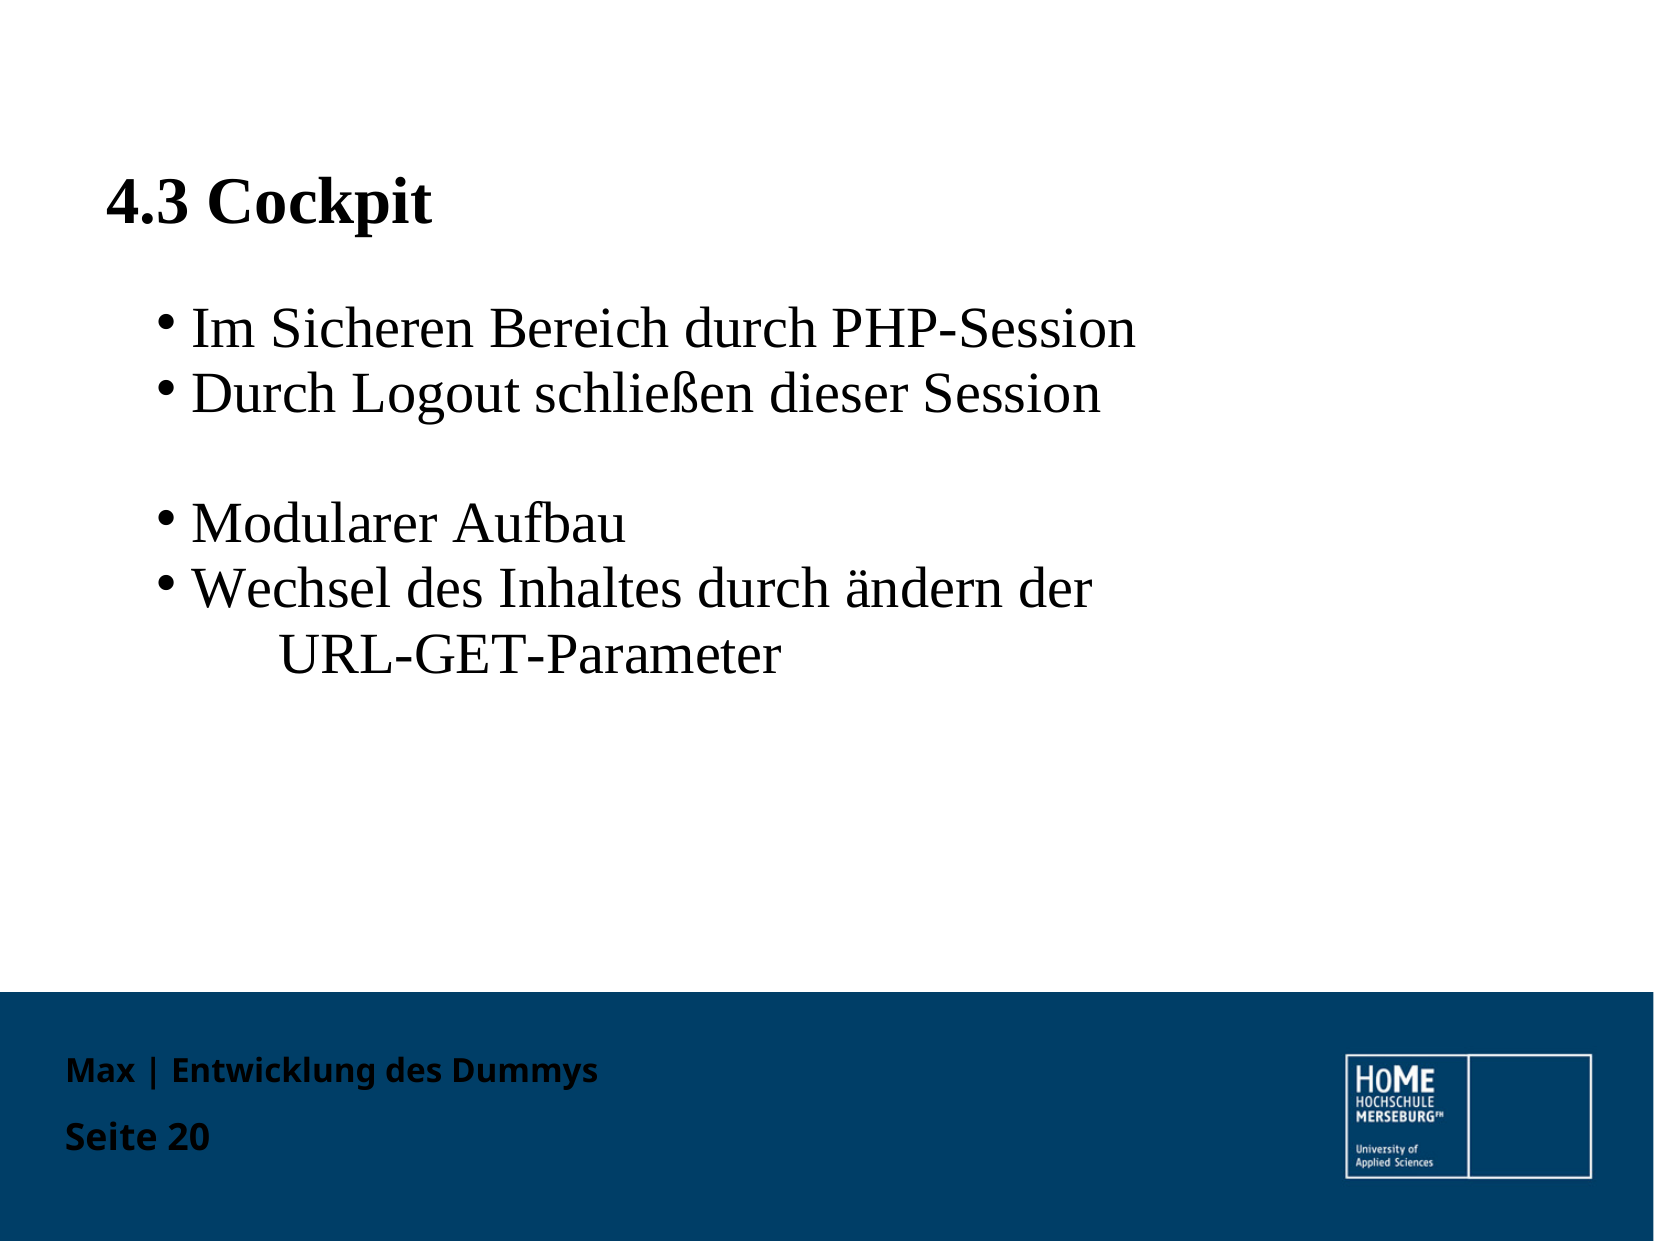

# 4.3 Cockpit
Im Sicheren Bereich durch PHP-Session
Durch Logout schließen dieser Session
Modularer Aufbau
Wechsel des Inhaltes durch ändern der
 URL-GET-Parameter